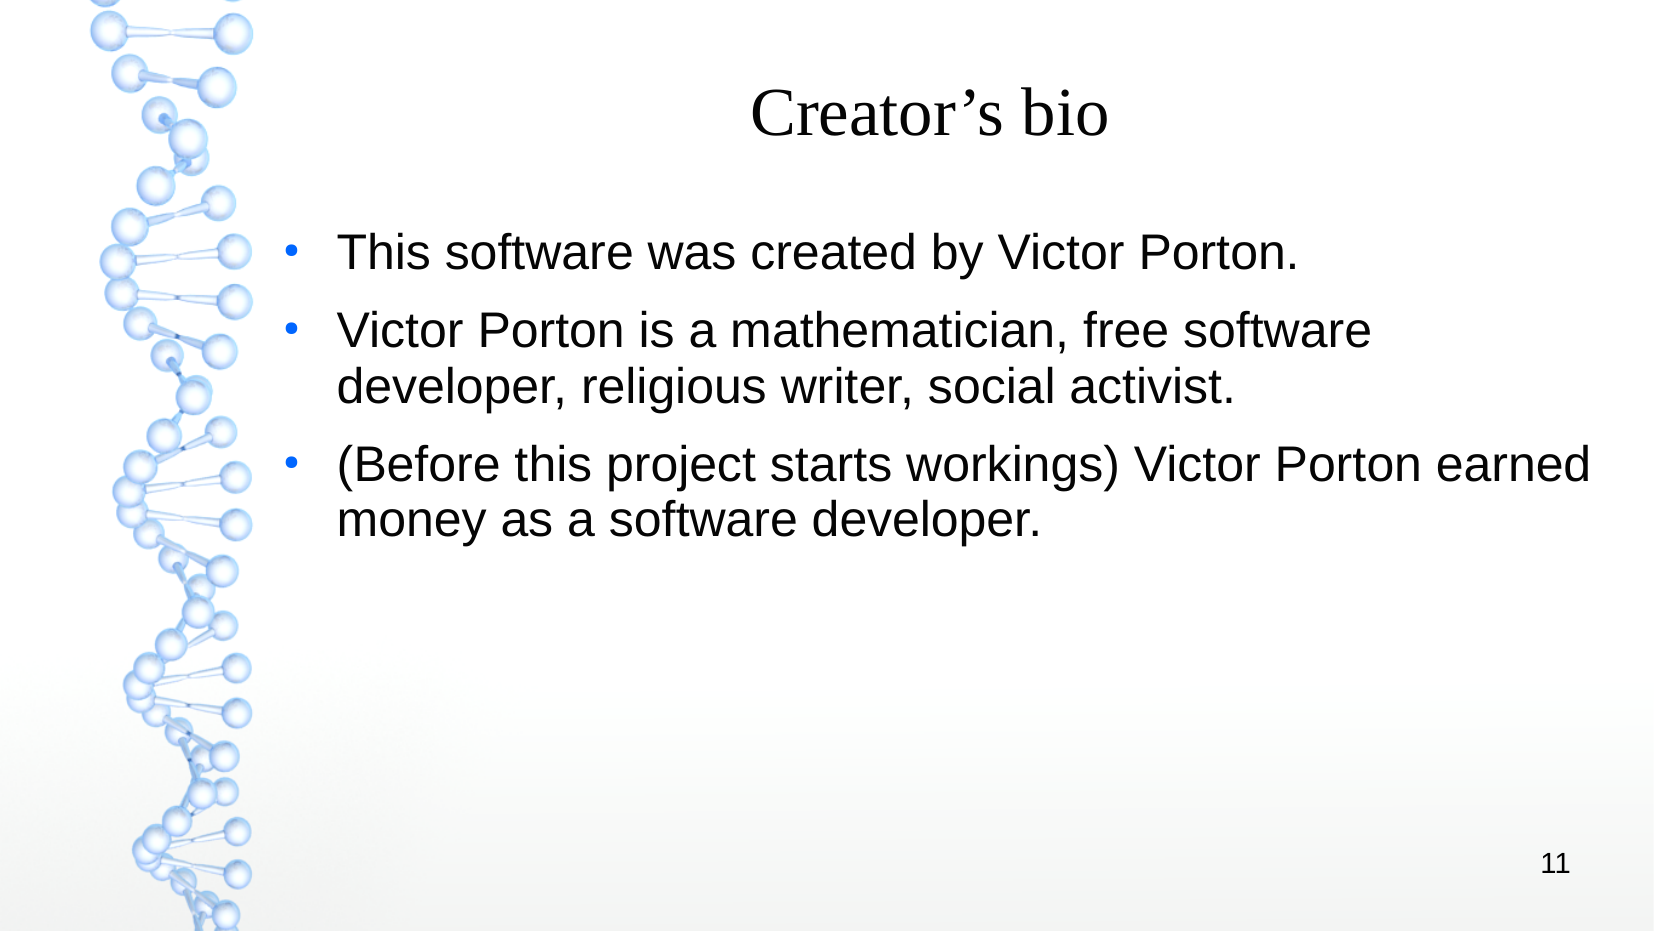

# Creator’s bio
This software was created by Victor Porton.
Victor Porton is a mathematician, free software developer, religious writer, social activist.
(Before this project starts workings) Victor Porton earned money as a software developer.
11